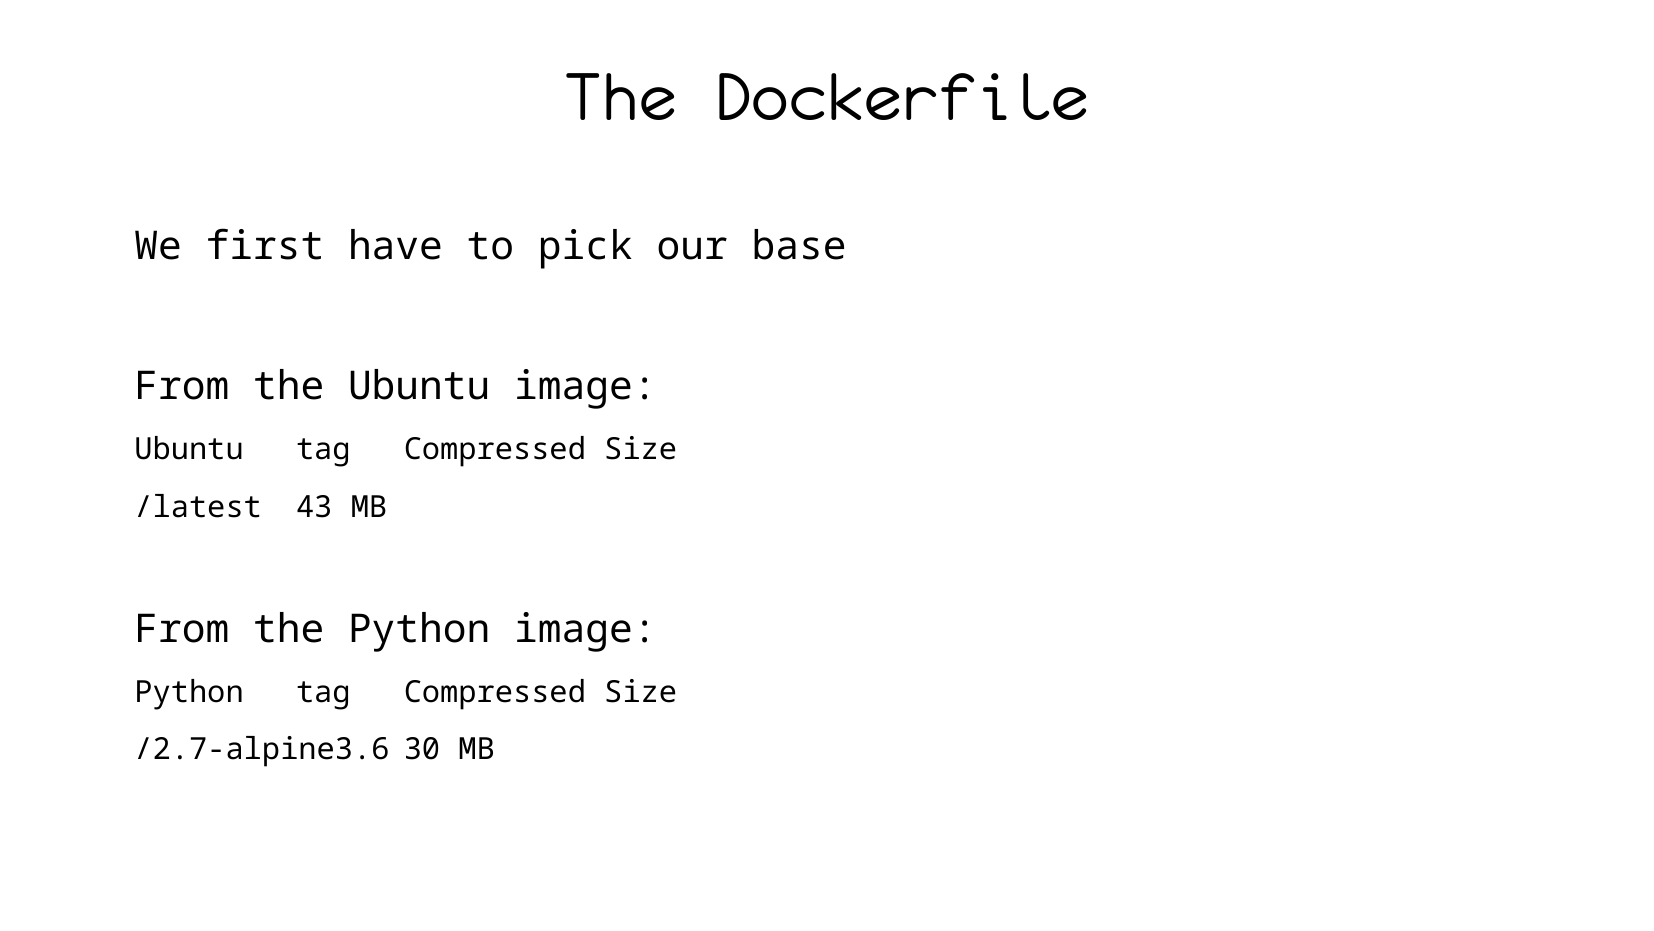

The Dockerfile
# We first have to pick our base
From the Ubuntu image:
Ubuntu	tag					Compressed Size
/latest						43 MB
From the Python image:
Python	tag					Compressed Size
/2.7-alpine3.6				30 MB